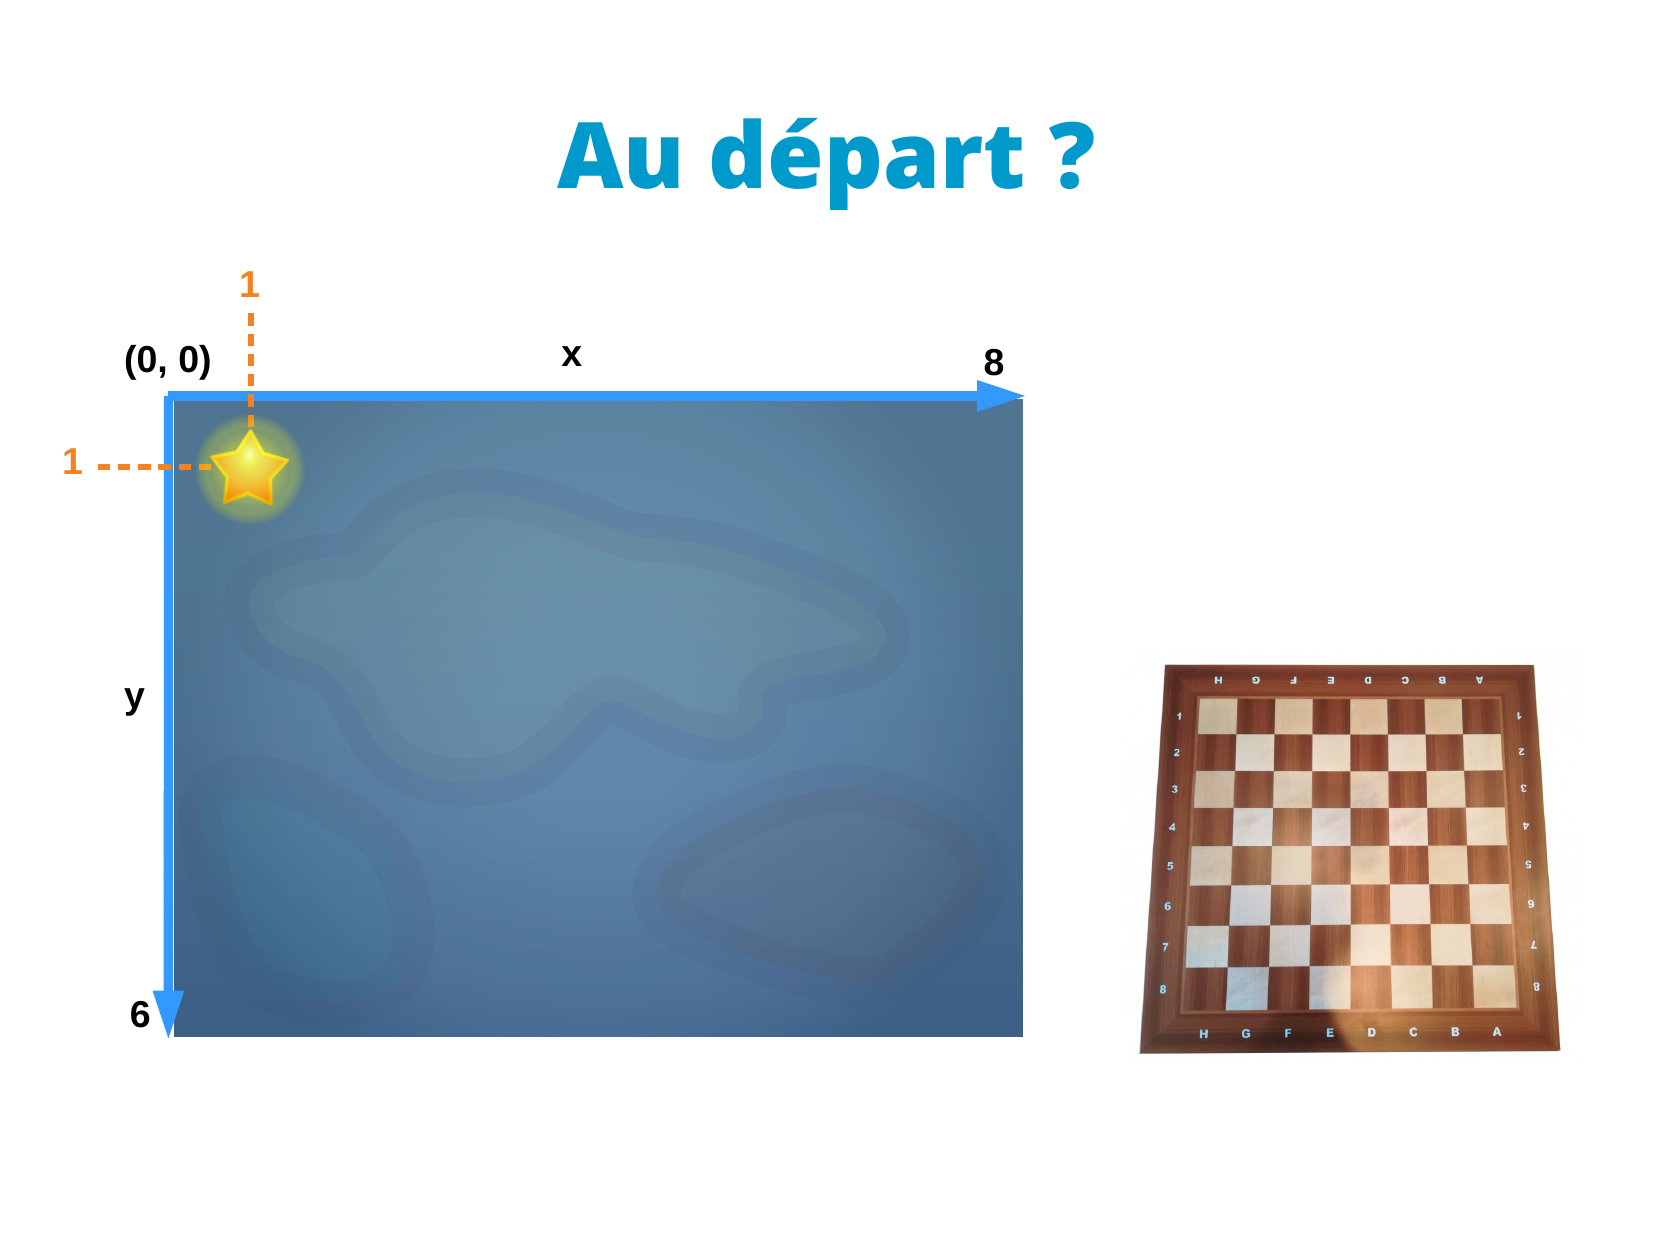

# Au départ ?
1
x
(0, 0)
8
1
y
6